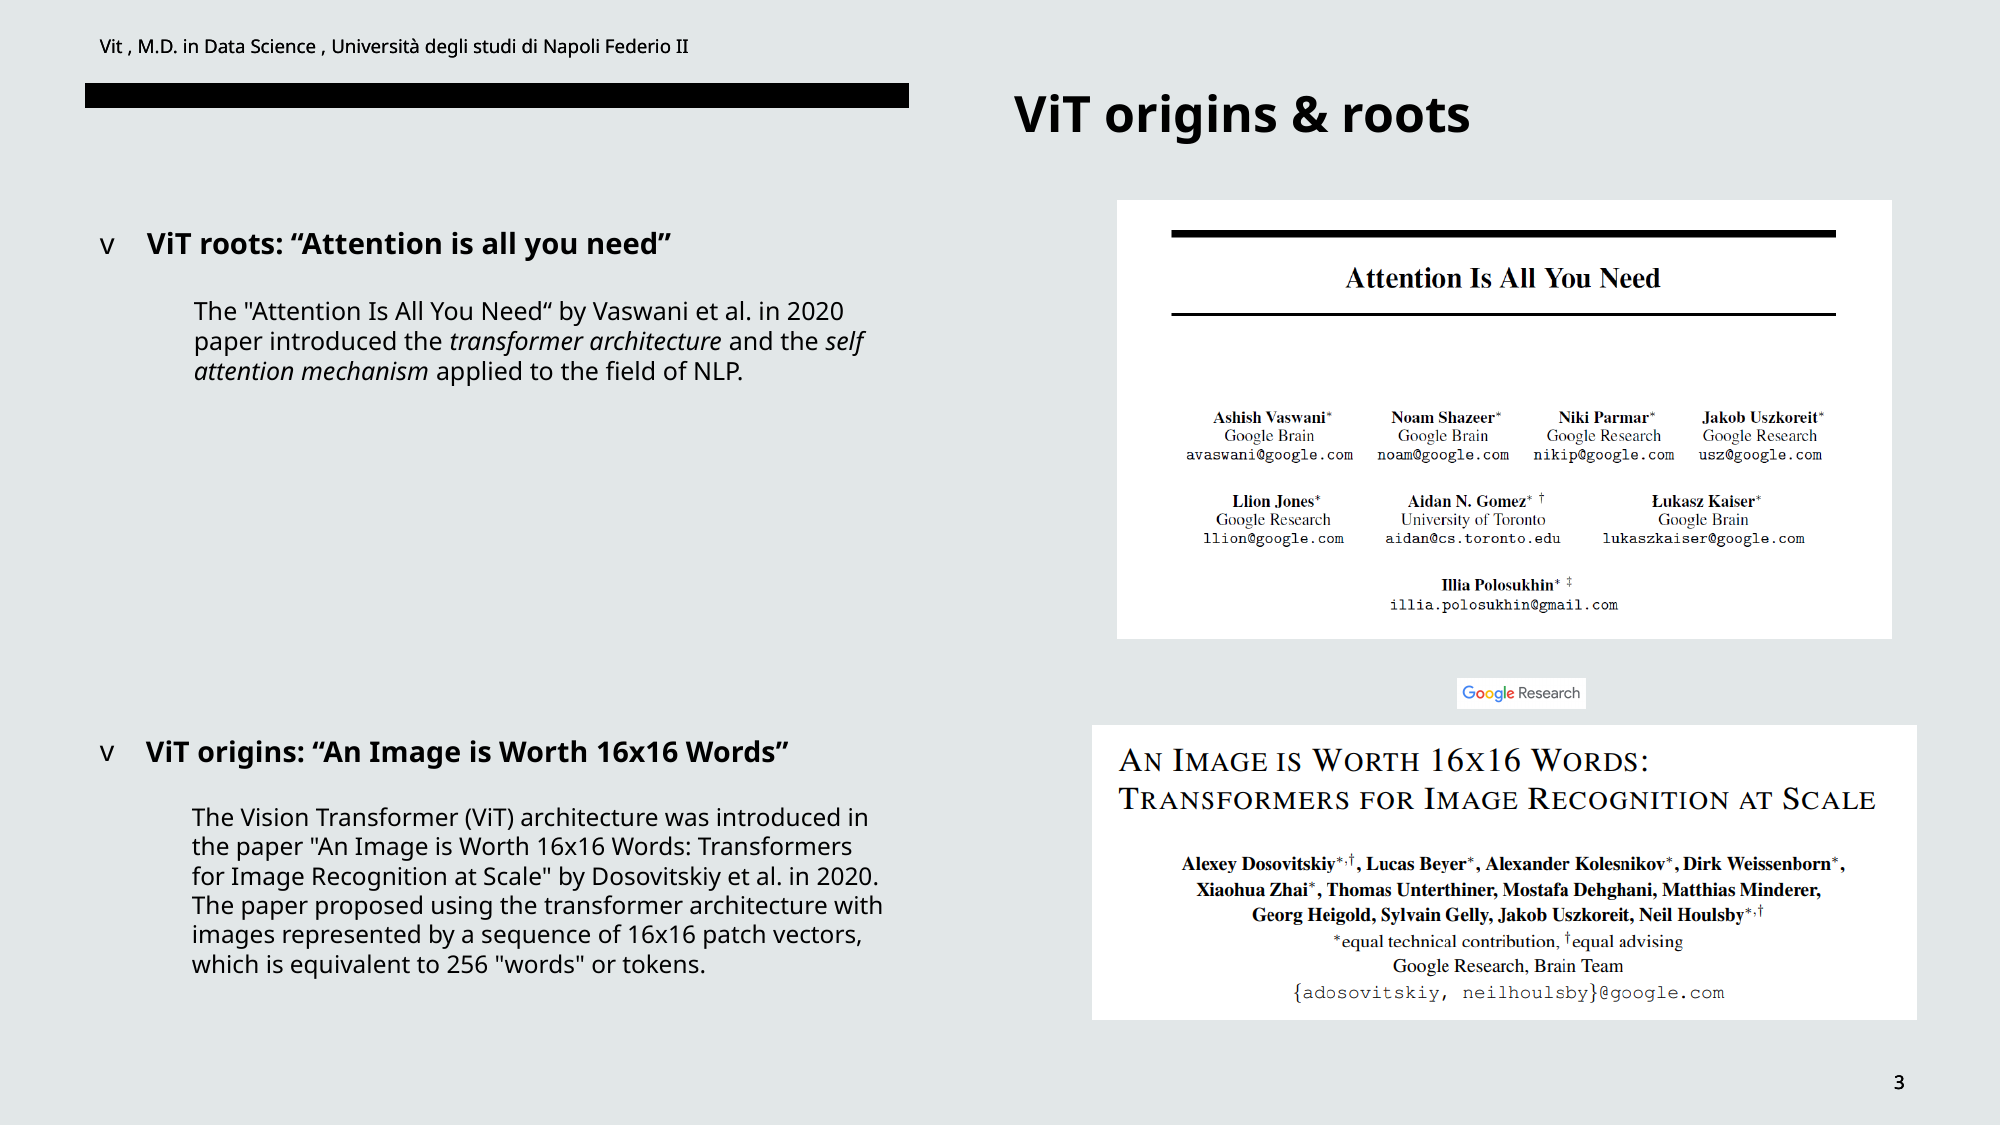

Vit , M.D. in Data Science , Università degli studi di Napoli Federio II
Vit , M.D. in Data Science , Università degli studi di Napoli Federio II
ViT origins & roots
# ViT roots: “Attention is all you need” The "Attention Is All You Need“ by Vaswani et al. in 2020 paper introduced the transformer architecture and the self attention mechanism applied to the field of NLP.
ViT origins: “An Image is Worth 16x16 Words”
The Vision Transformer (ViT) architecture was introduced in the paper "An Image is Worth 16x16 Words: Transformers for Image Recognition at Scale" by Dosovitskiy et al. in 2020. The paper proposed using the transformer architecture with images represented by a sequence of 16x16 patch vectors, which is equivalent to 256 "words" or tokens.